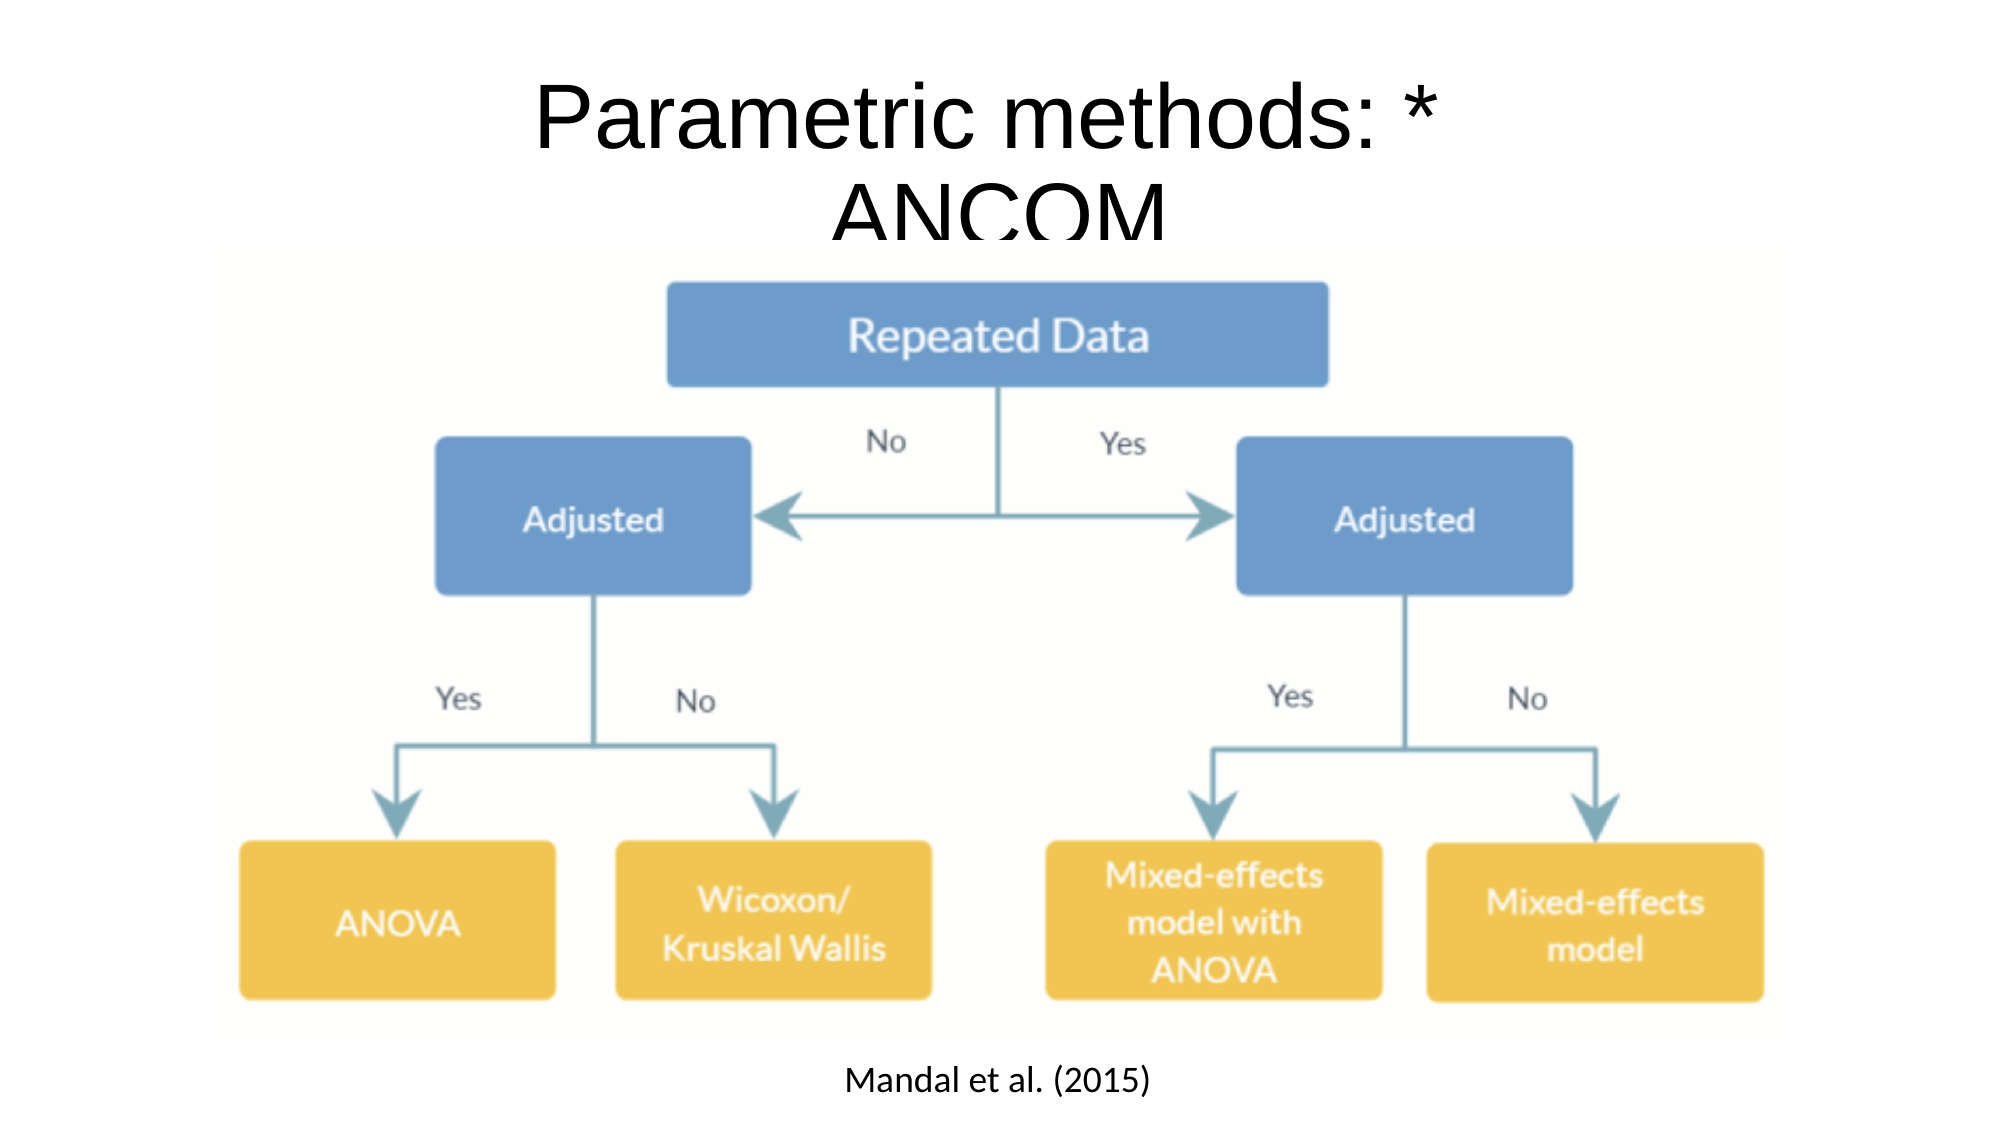

# Parametric methods: * ANCOM
Mandal et al. (2015)